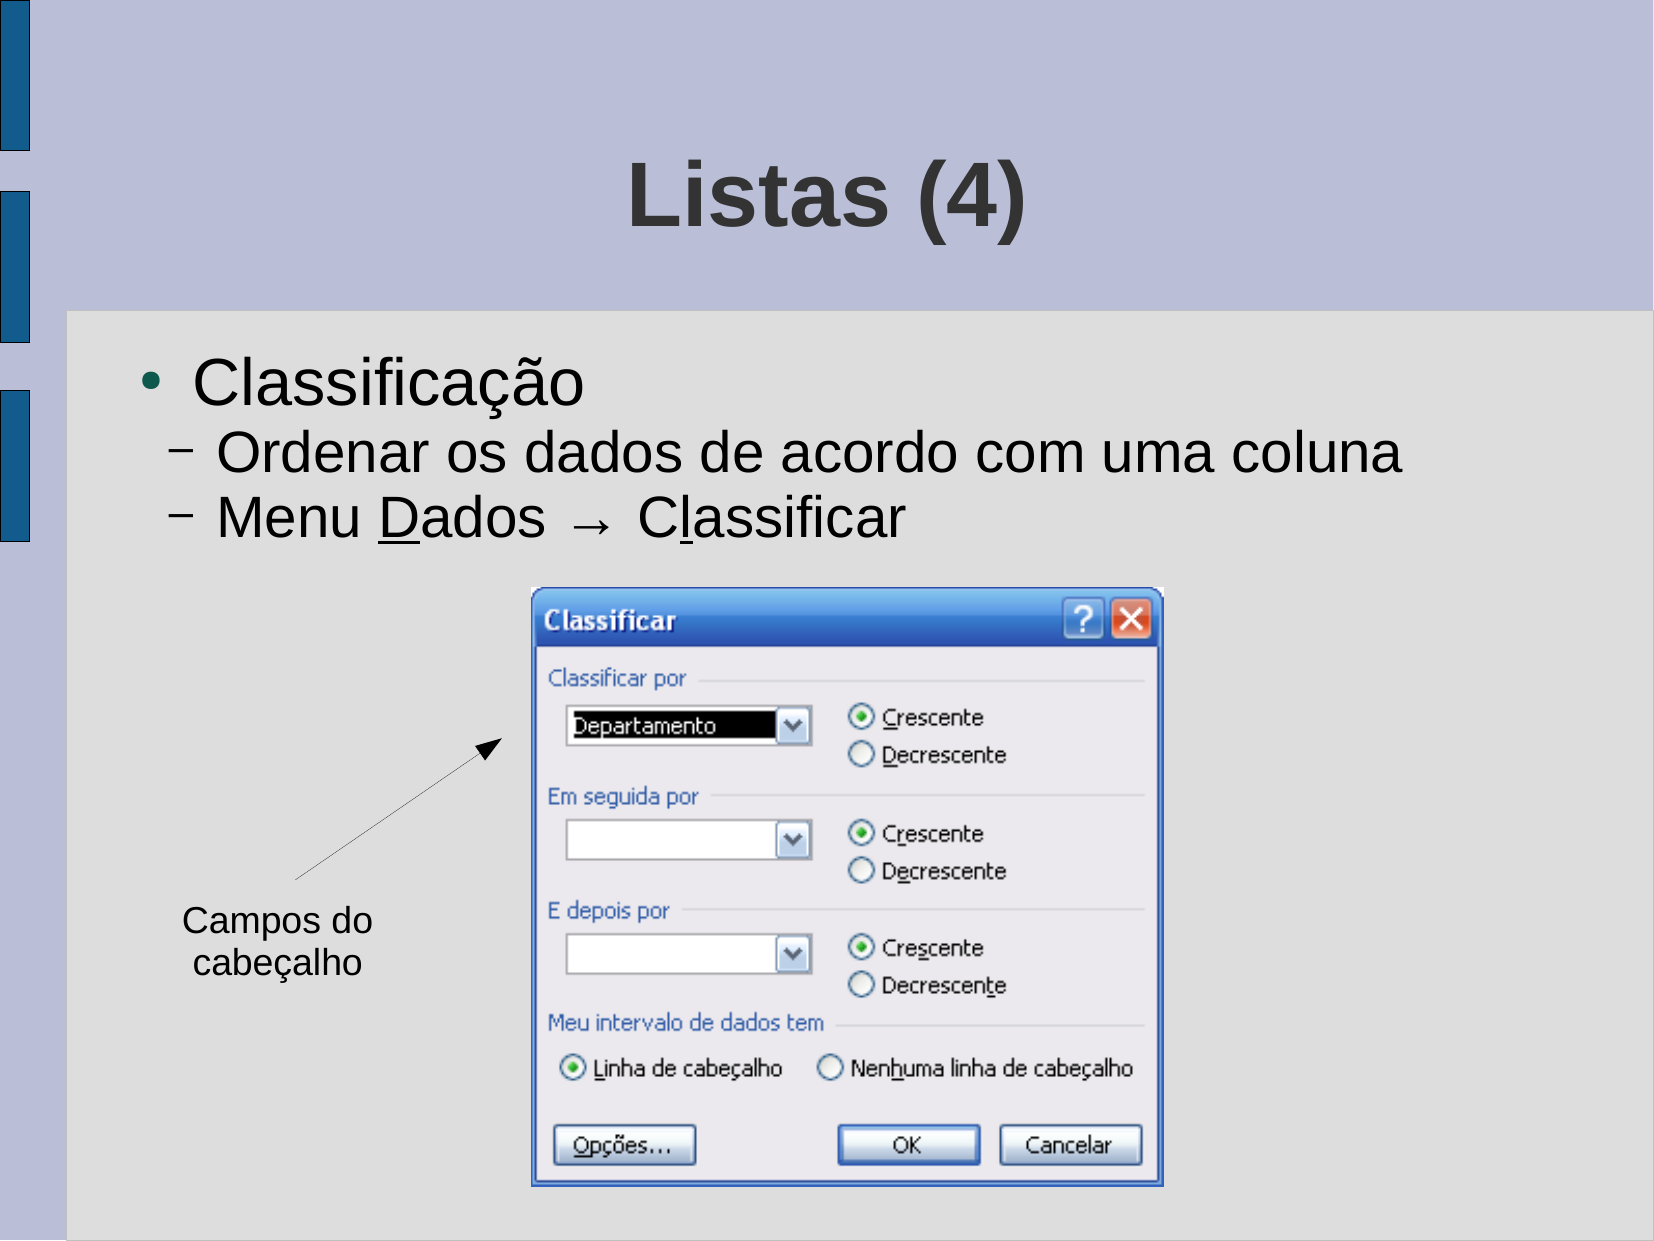

# Listas (4)
Classificação
Ordenar os dados de acordo com uma coluna
Menu Dados → Classificar
Campos do
cabeçalho